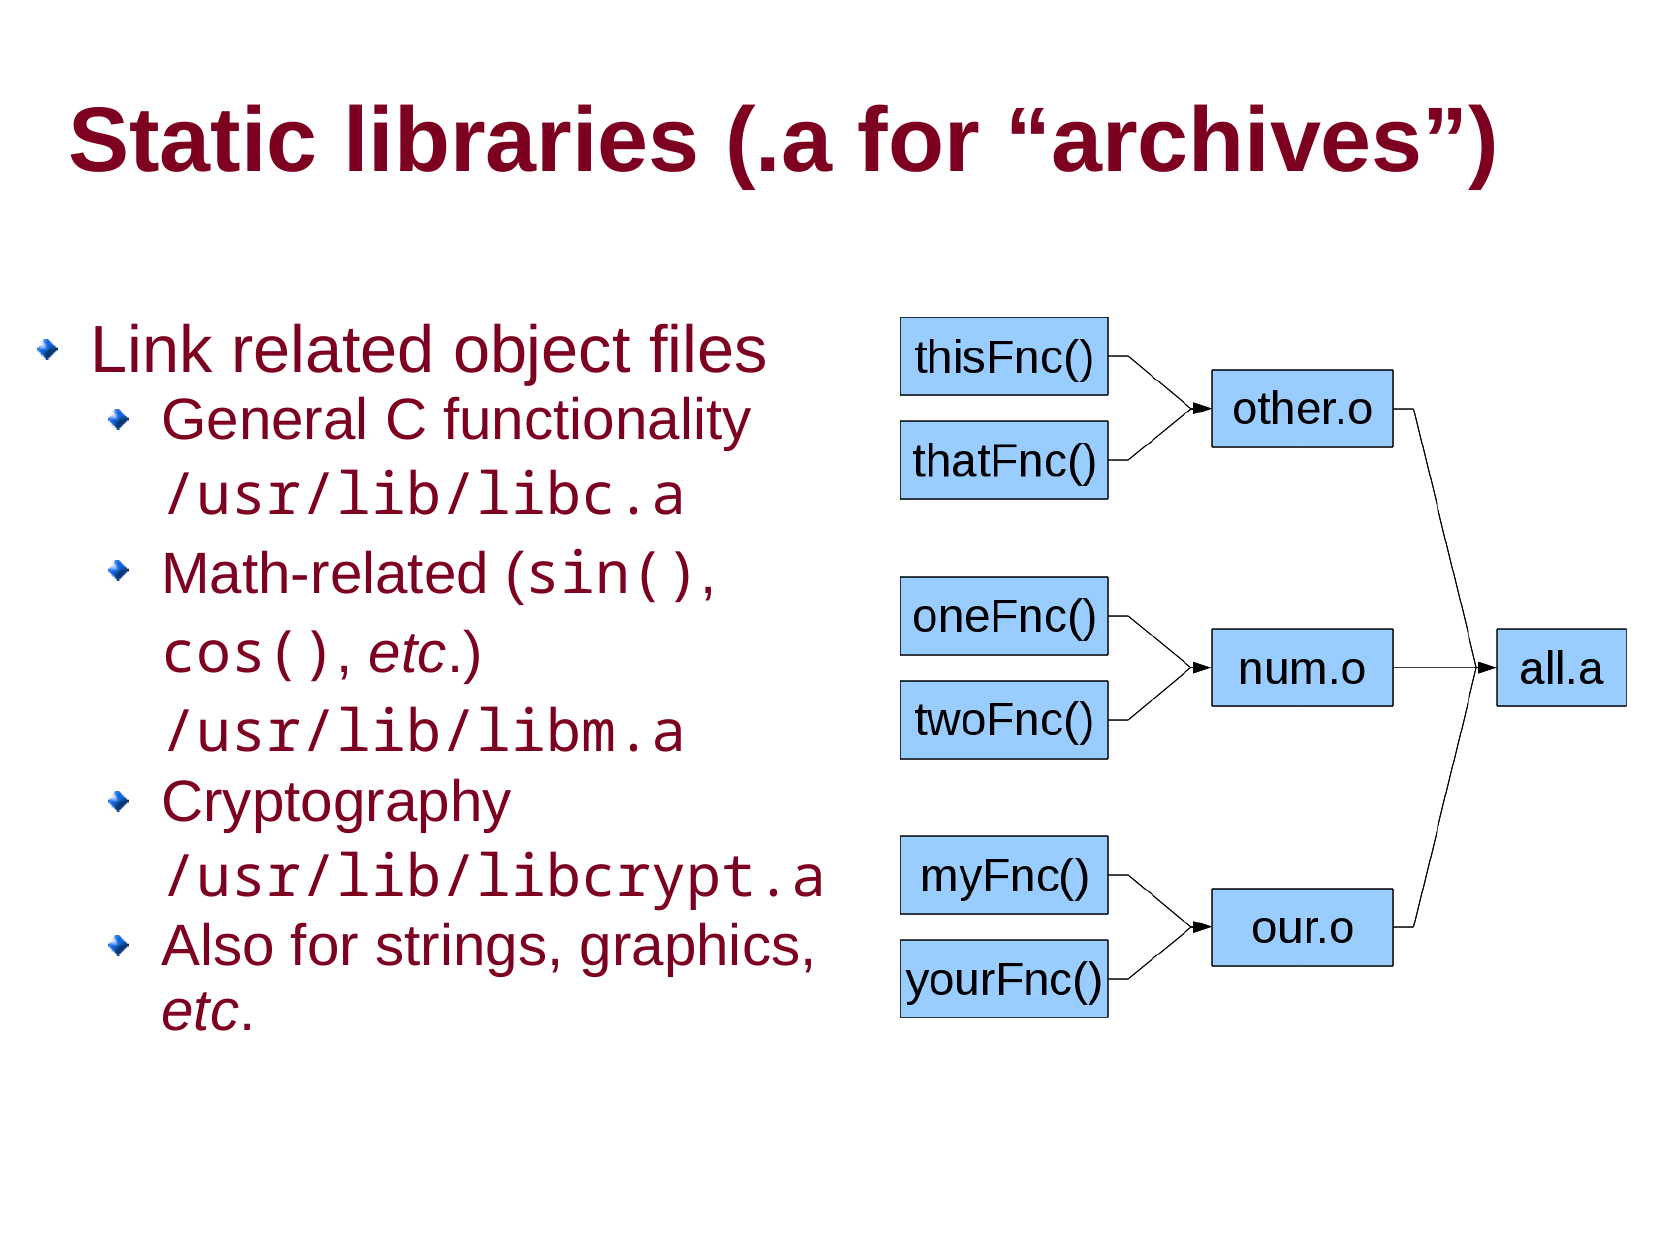

# Static libraries (.a for “archives”)
Link related object files
General C functionality /usr/lib/libc.a
Math-related (sin(), cos(), etc.) /usr/lib/libm.a
Cryptography /usr/lib/libcrypt.a
Also for strings, graphics, etc.